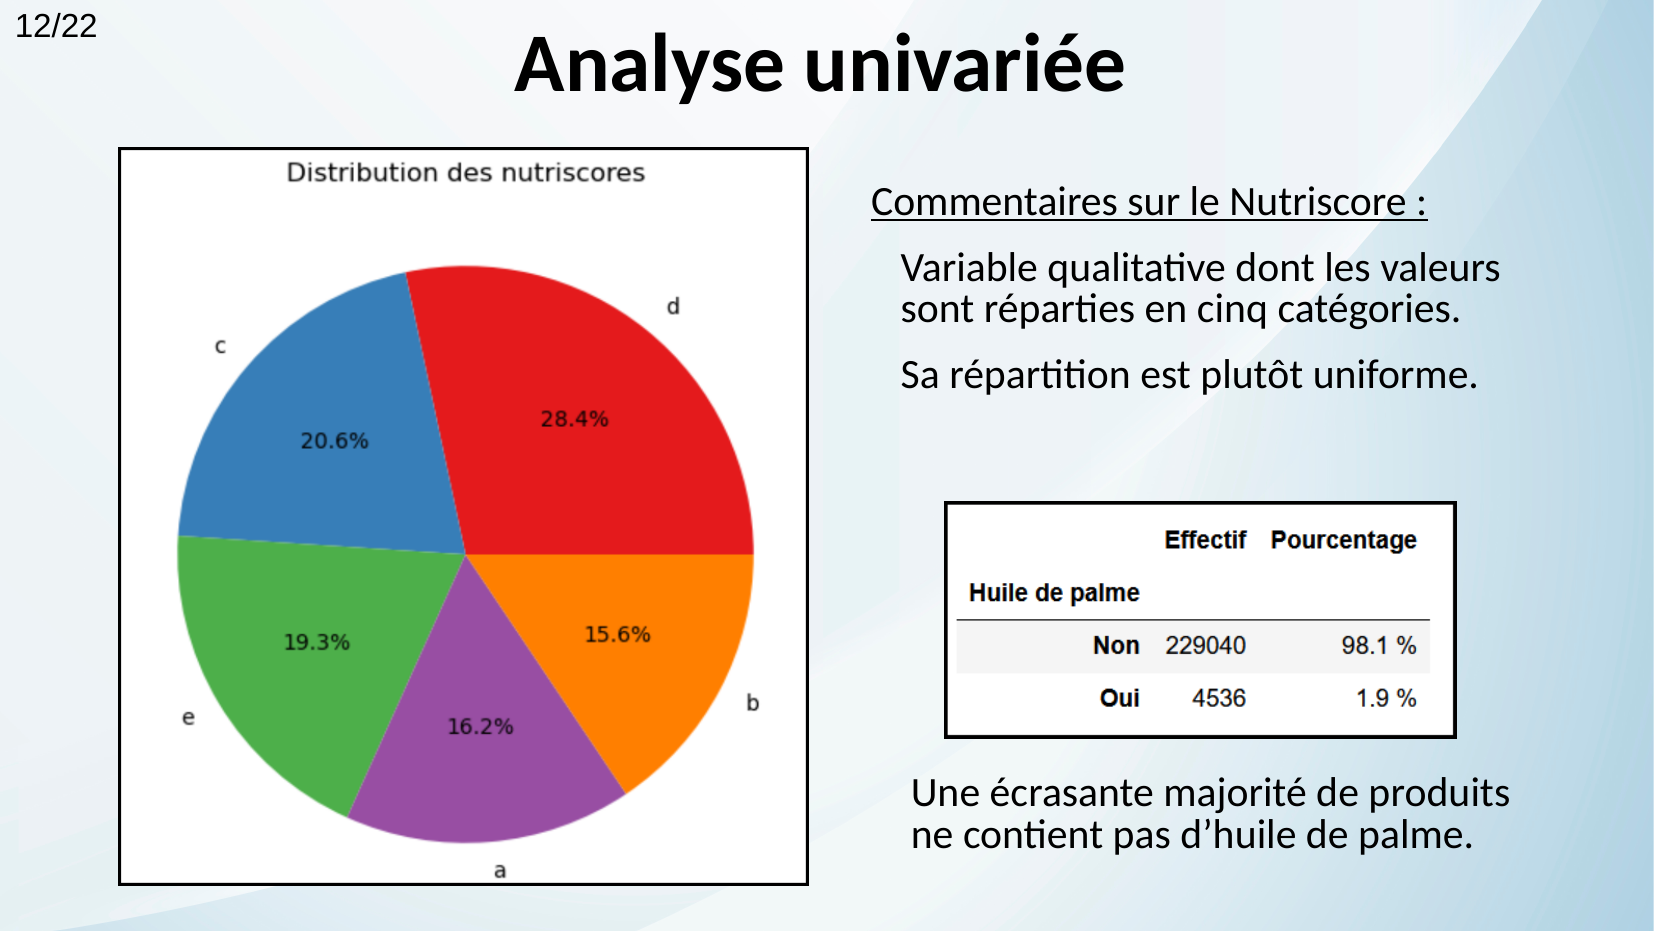

12/22
# Analyse univariée
Commentaires sur le Nutriscore :
Variable qualitative dont les valeurs sont réparties en cinq catégories.
Sa répartition est plutôt uniforme.
Une écrasante majorité de produits ne contient pas d’huile de palme.